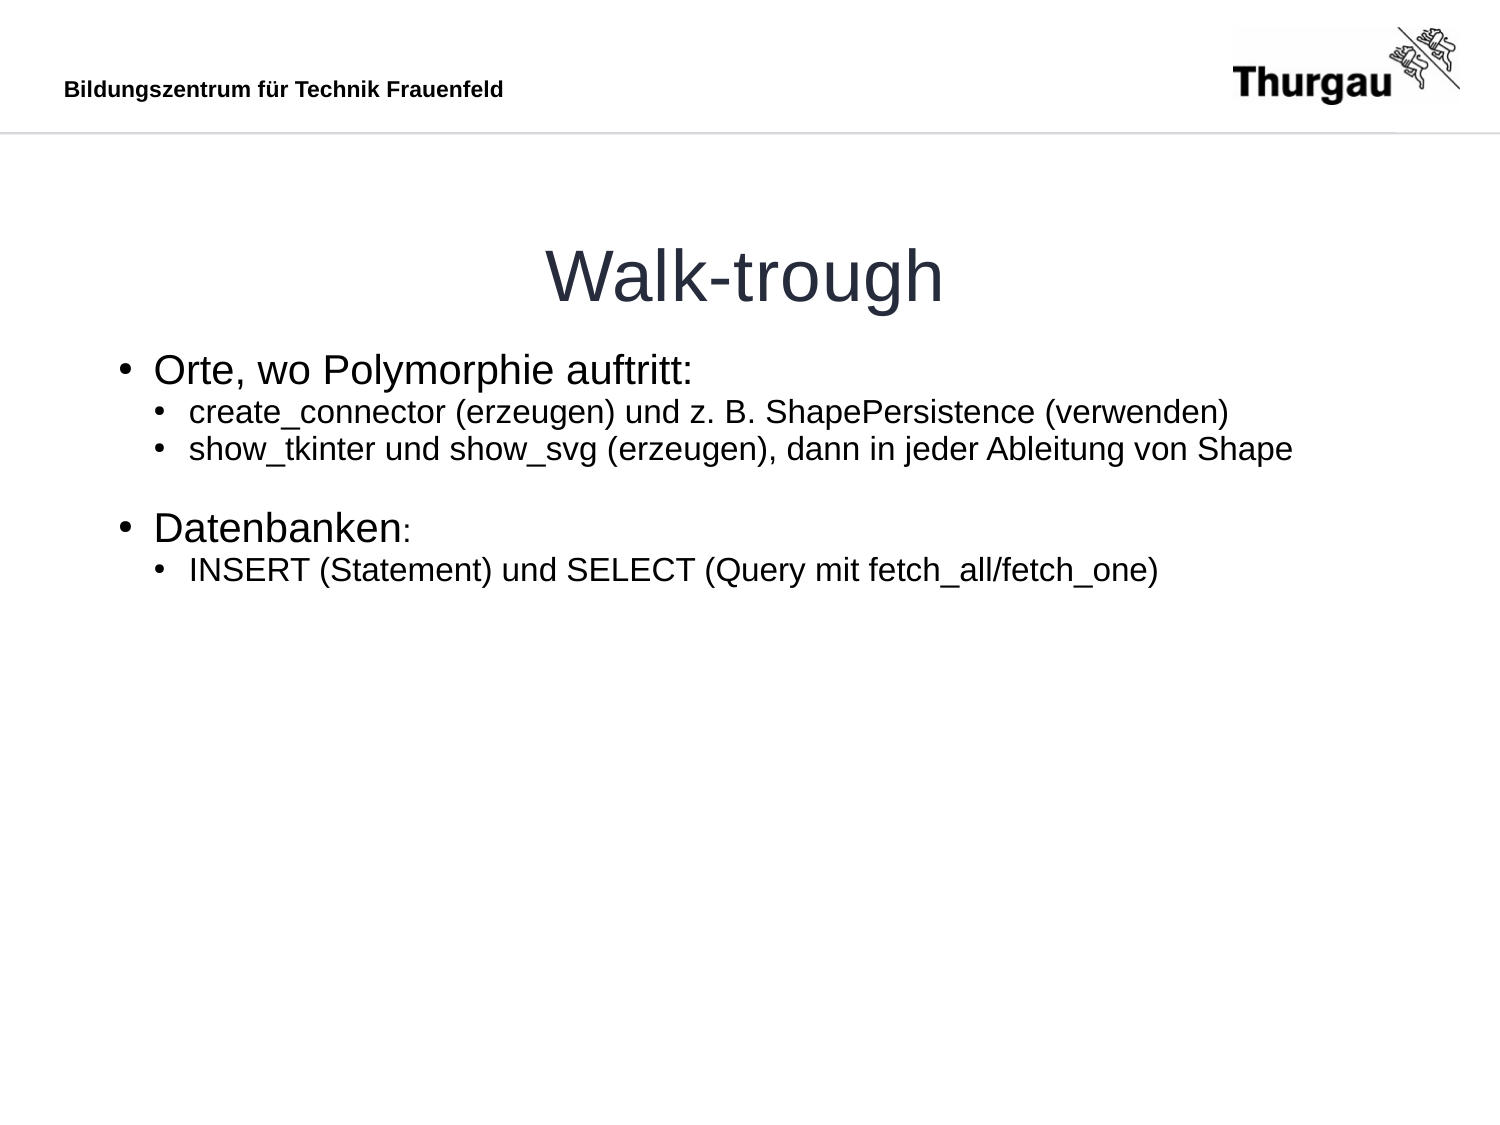

Bildungszentrum für Technik Frauenfeld
Walk-trough
Orte, wo Polymorphie auftritt:
create_connector (erzeugen) und z. B. ShapePersistence (verwenden)
show_tkinter und show_svg (erzeugen), dann in jeder Ableitung von Shape
Datenbanken:
INSERT (Statement) und SELECT (Query mit fetch_all/fetch_one)